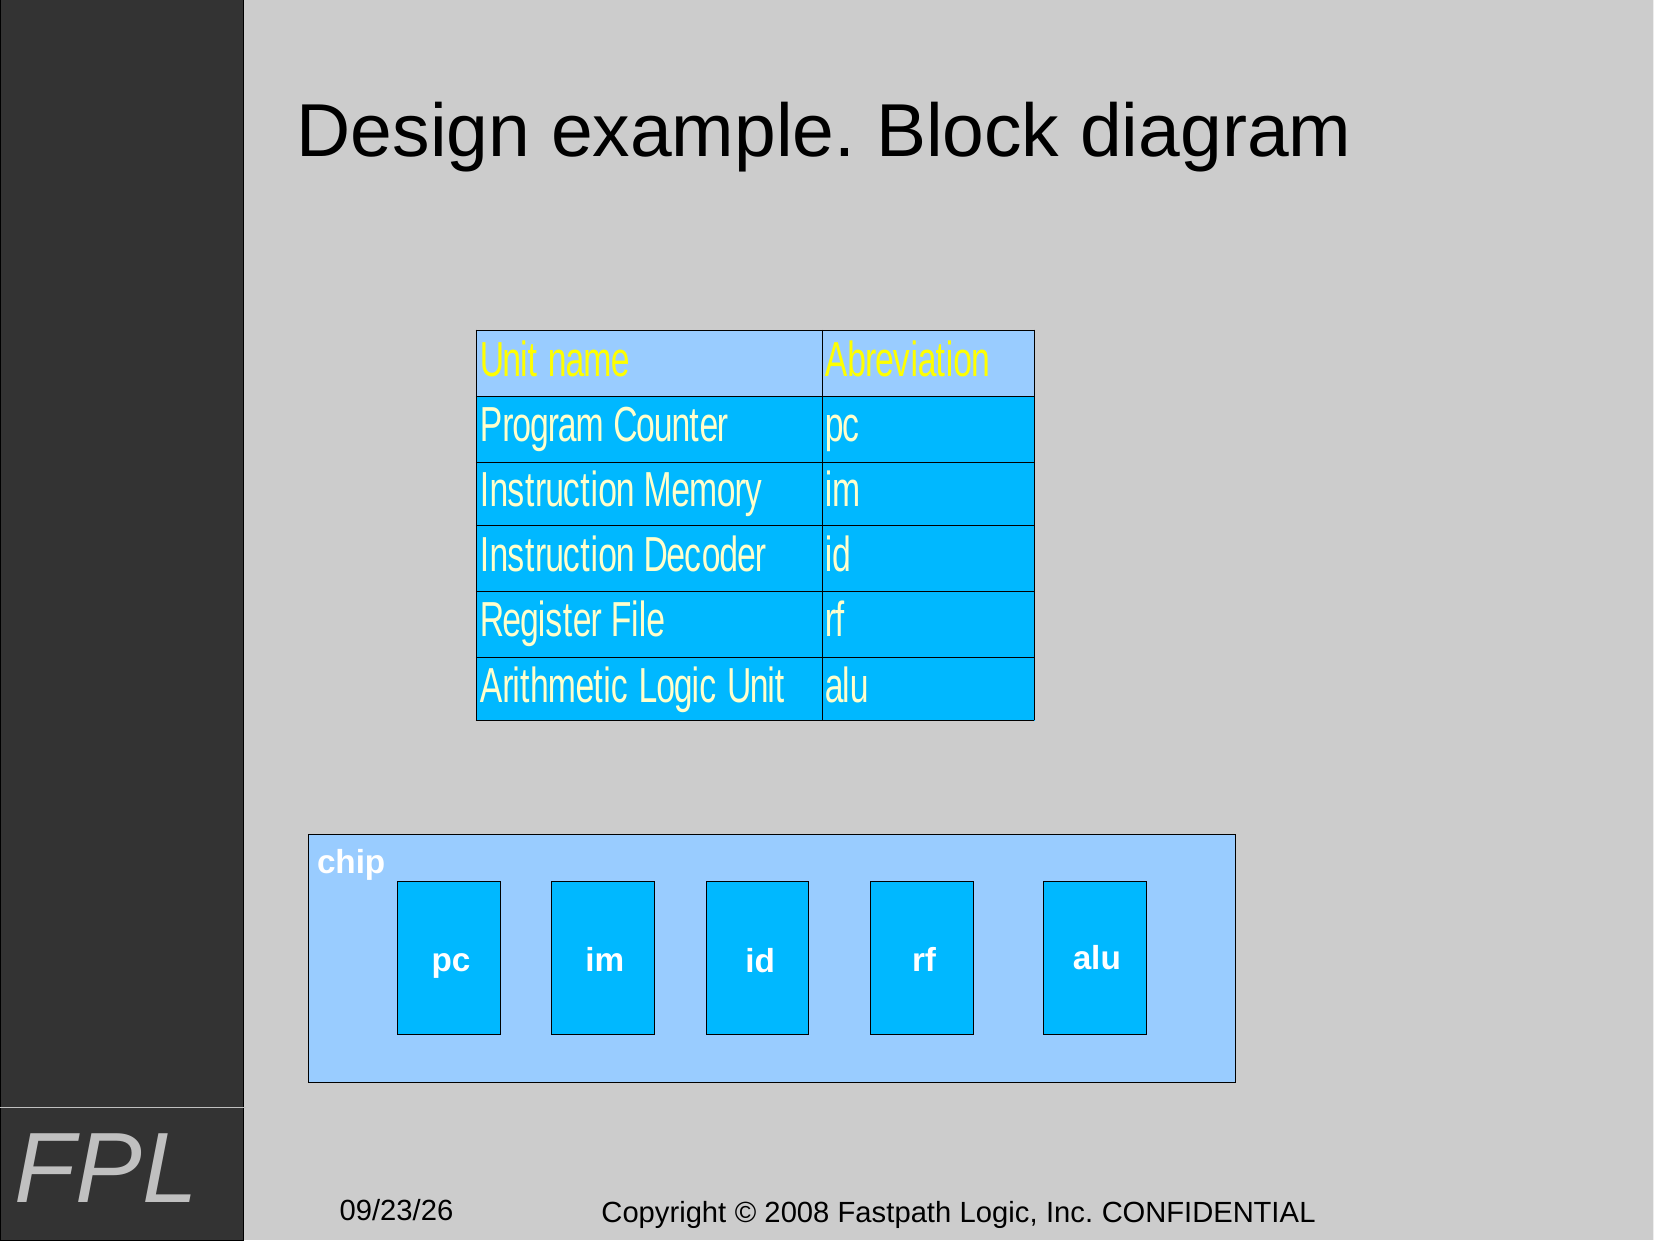

# Design example. Block diagram
chip
alu
im
rf
pc
id
Copyright Fastpath Logic Inc. @2007